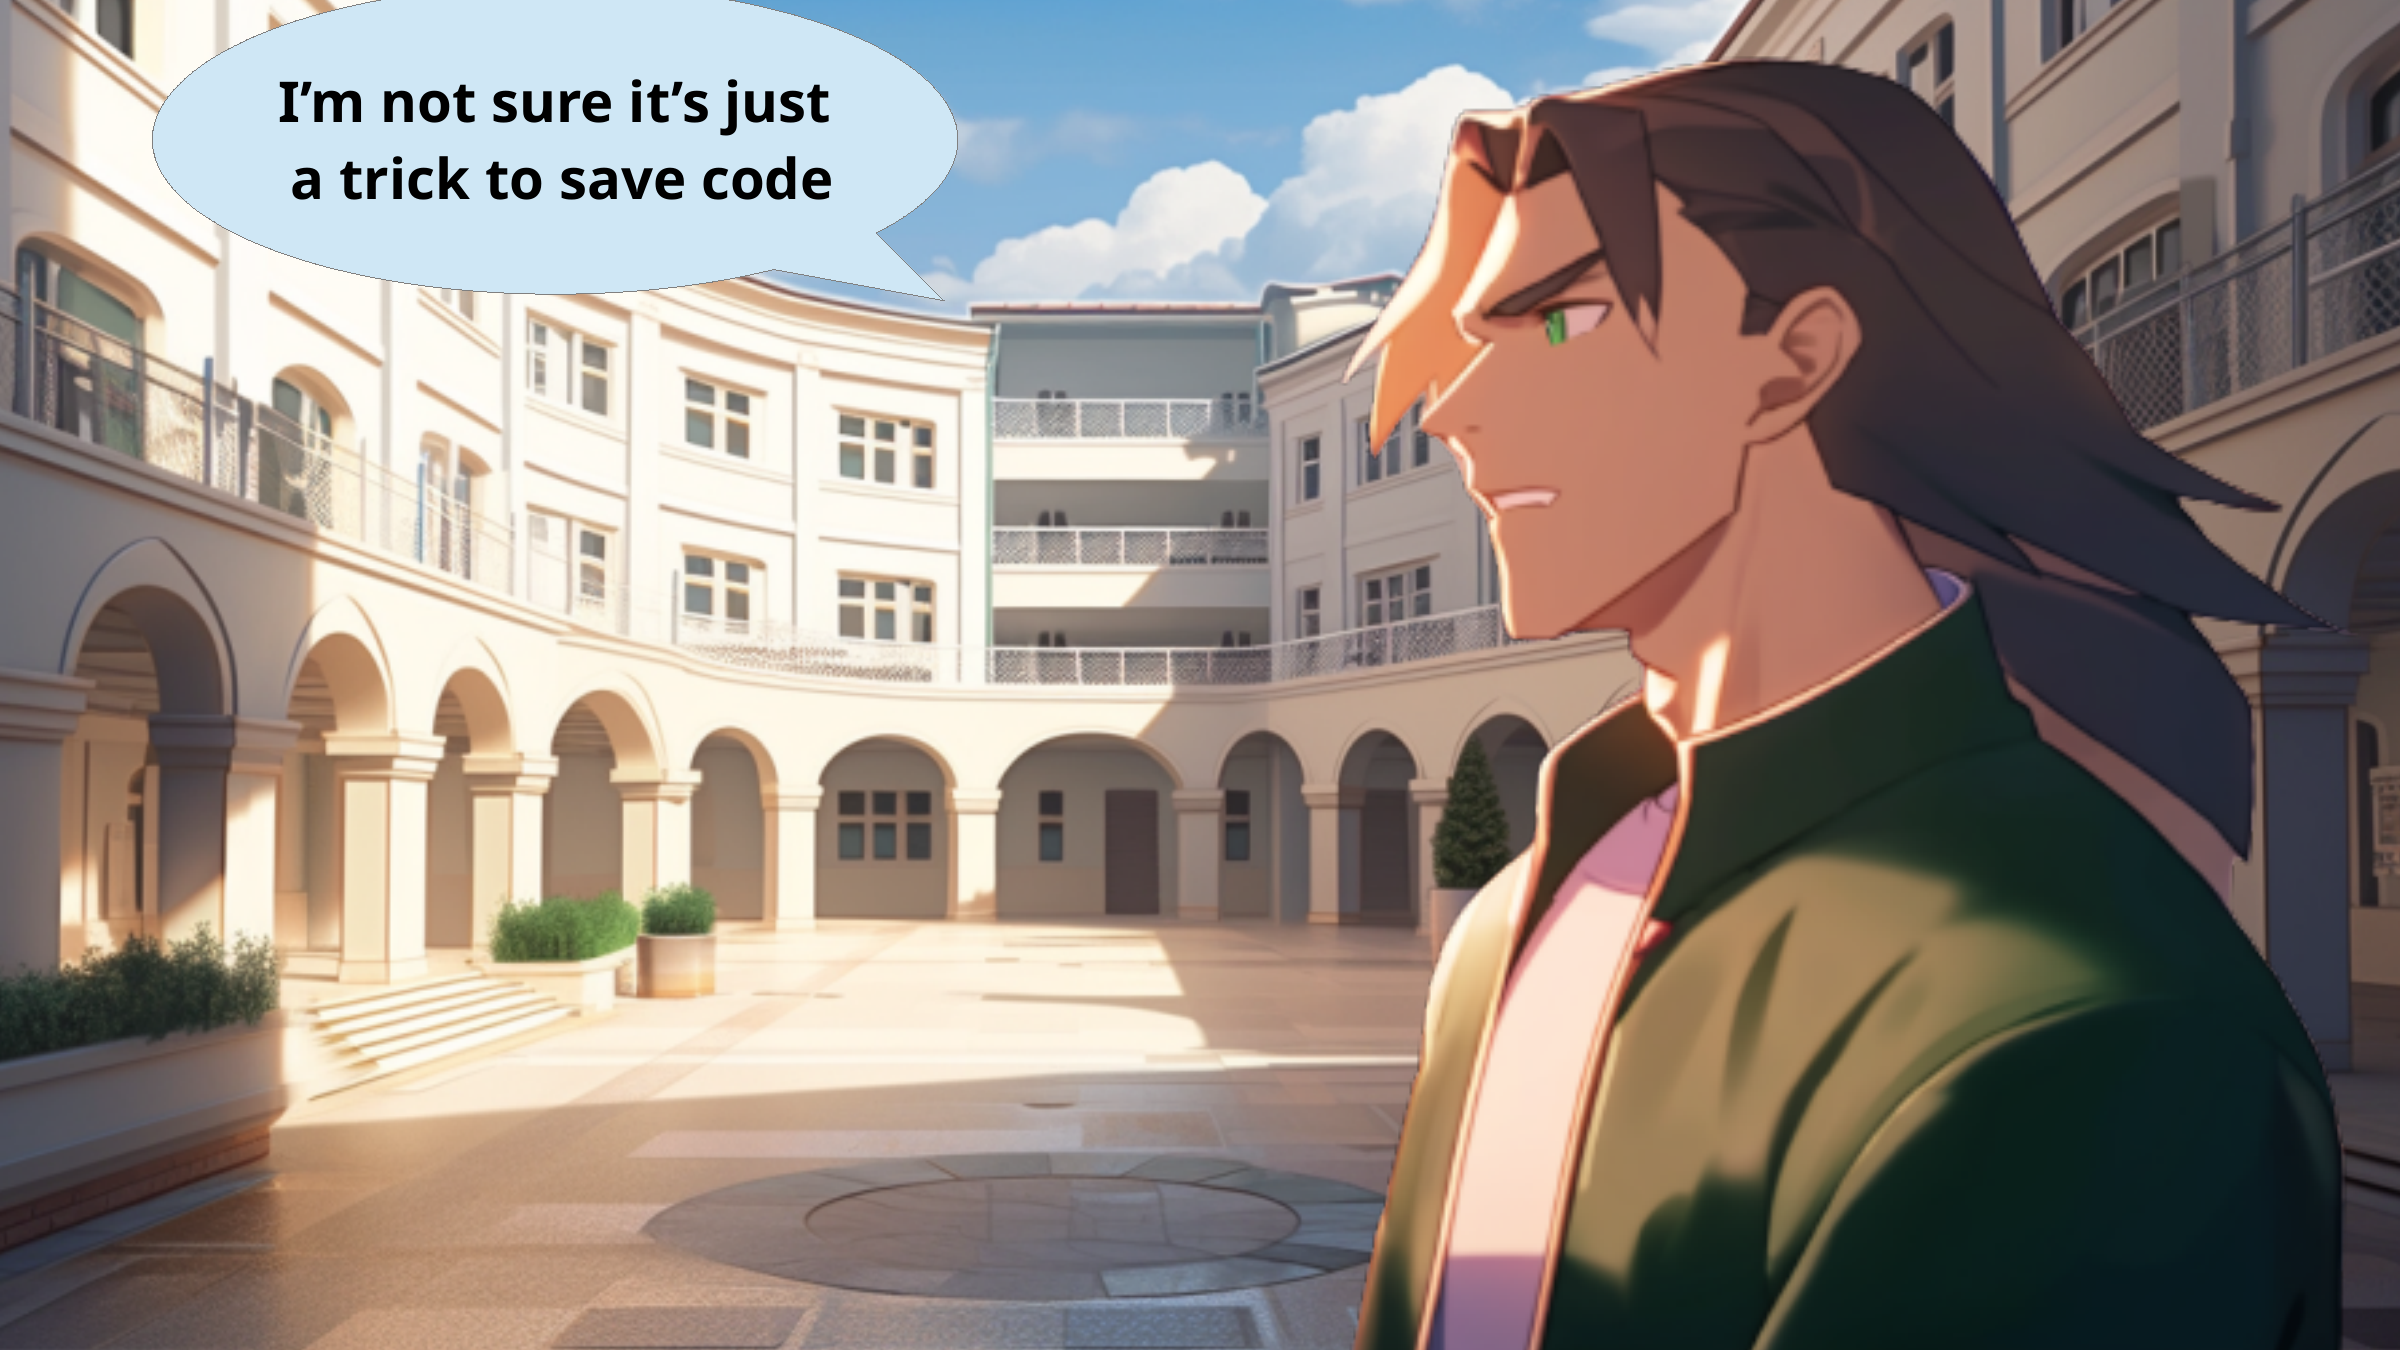

I’m not sure it’s just
 a trick to save code